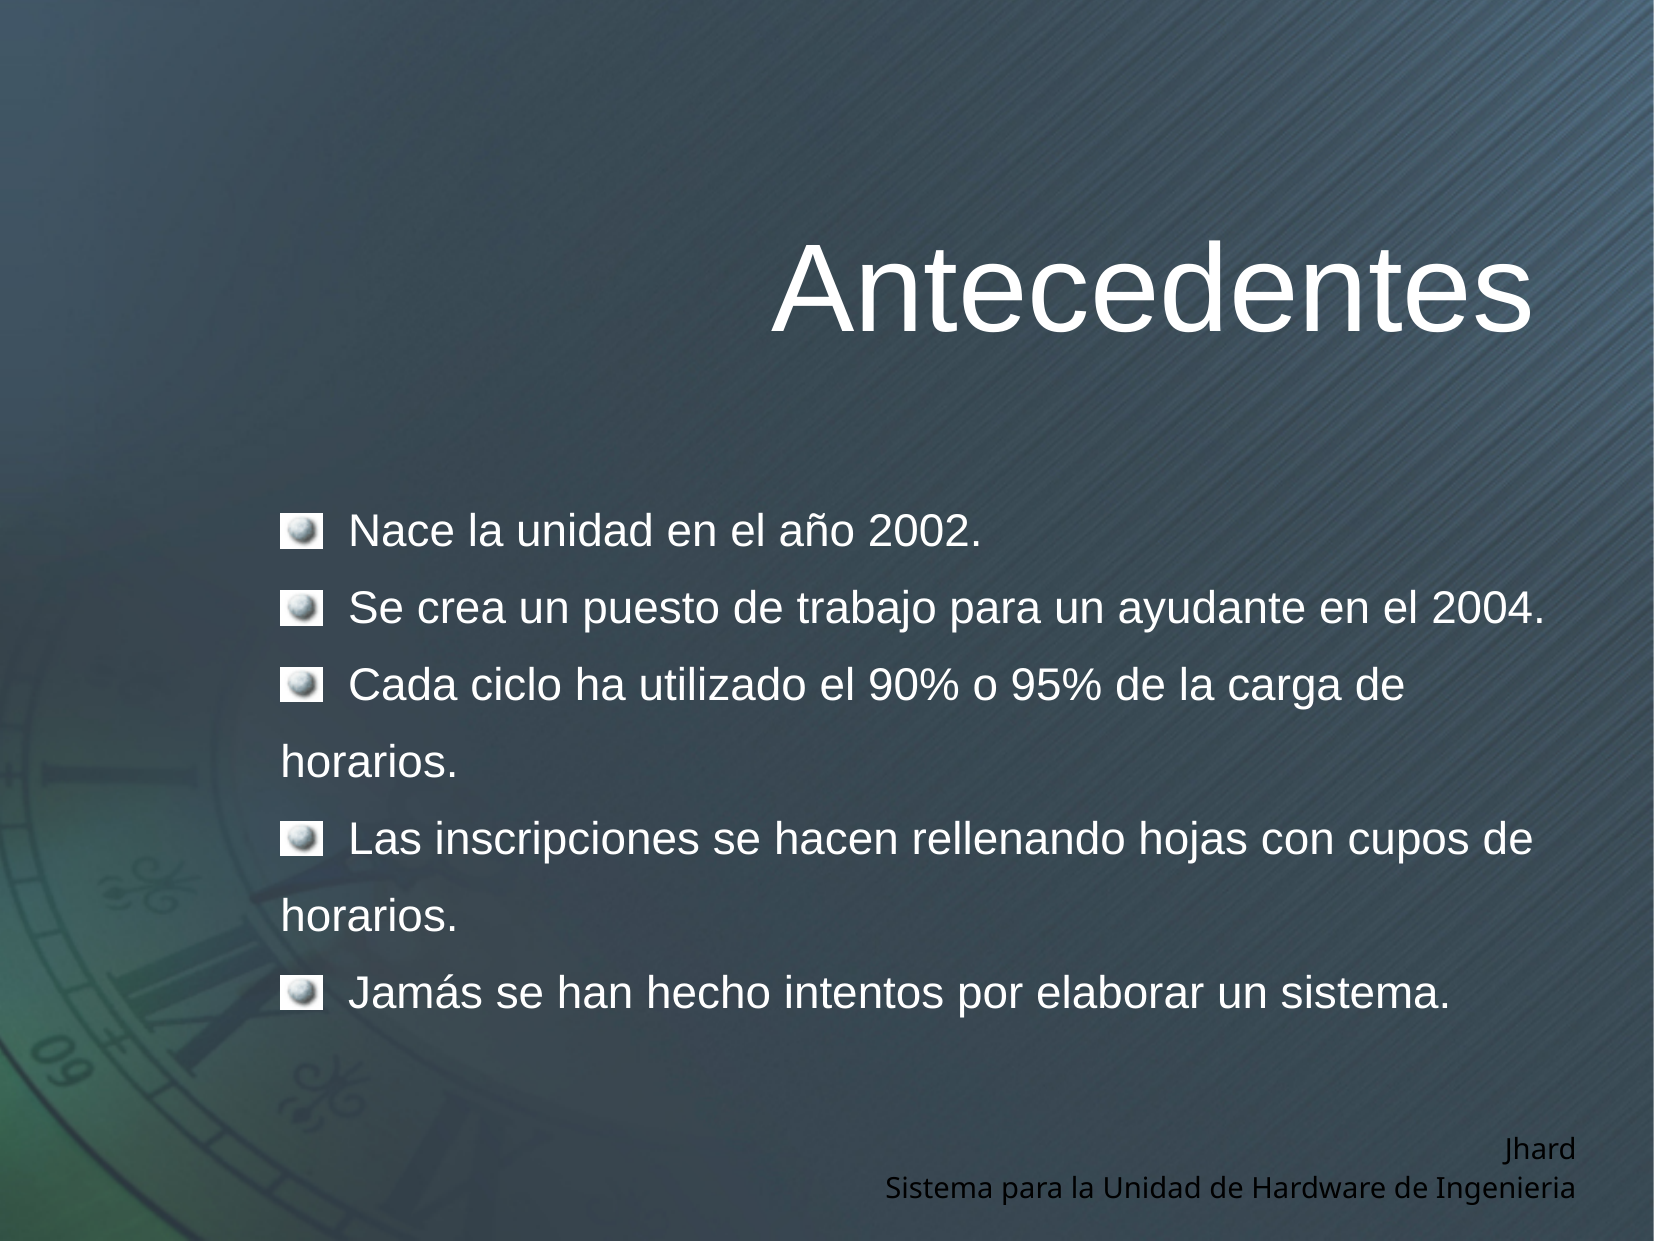

# Antecedentes
 Nace la unidad en el año 2002.
 Se crea un puesto de trabajo para un ayudante en el 2004.
 Cada ciclo ha utilizado el 90% o 95% de la carga de horarios.
 Las inscripciones se hacen rellenando hojas con cupos de horarios.
 Jamás se han hecho intentos por elaborar un sistema.